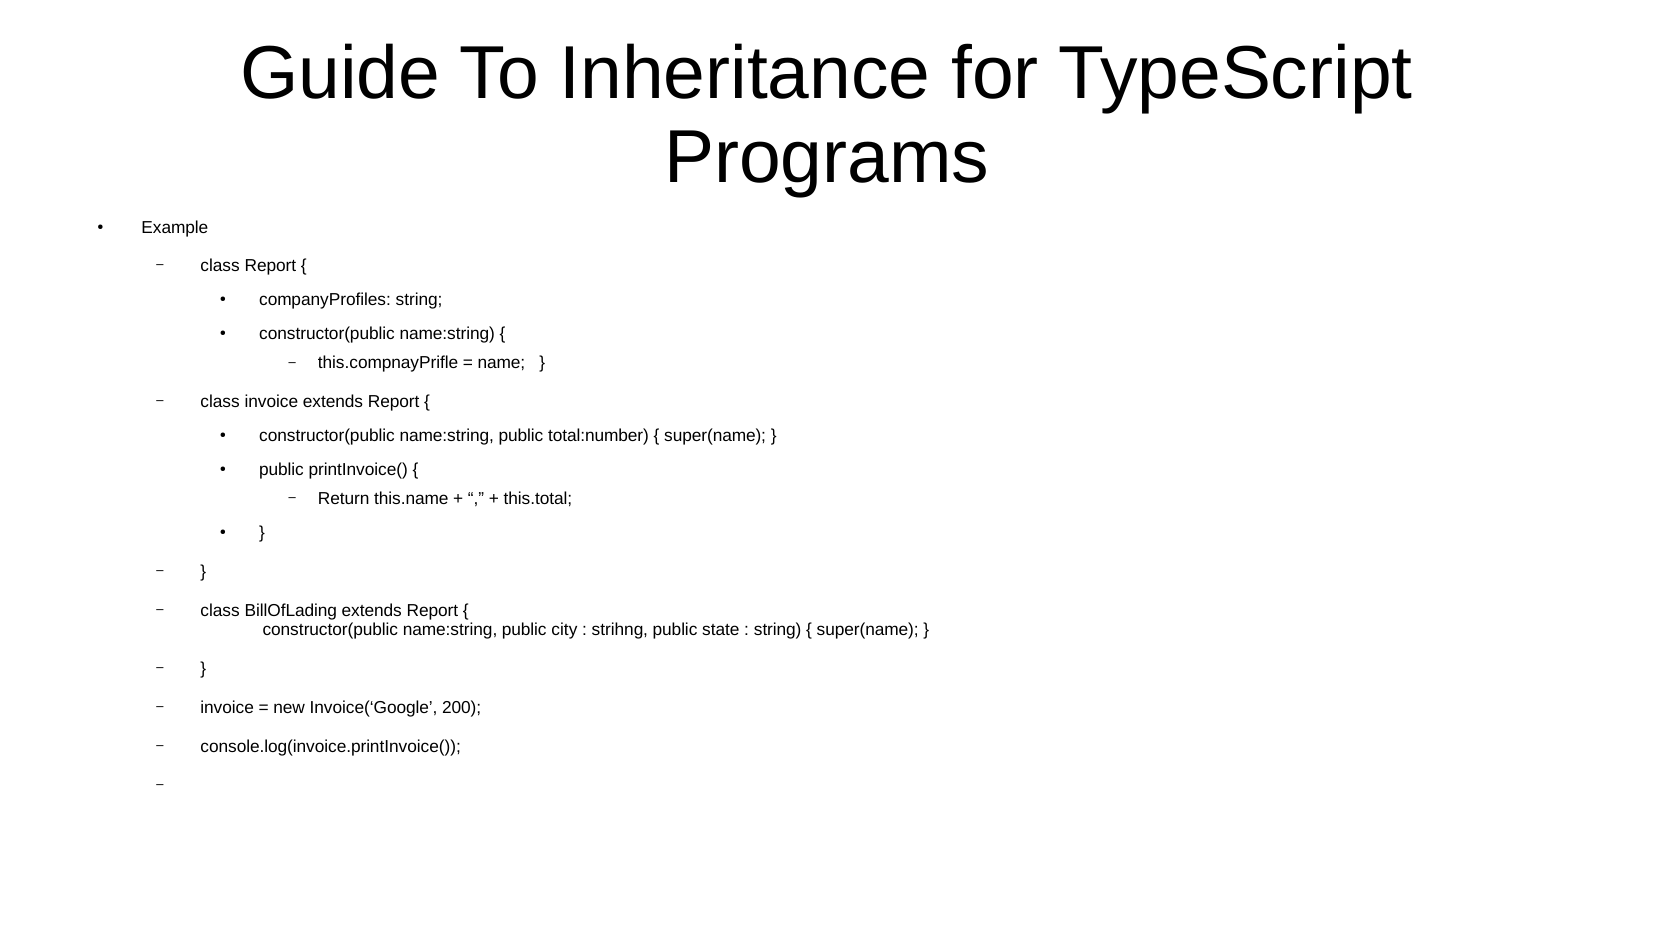

# Guide To Inheritance for TypeScript Programs
Example
class Report {
companyProfiles: string;
constructor(public name:string) {
this.compnayPrifle = name; }
class invoice extends Report {
constructor(public name:string, public total:number) { super(name); }
public printInvoice() {
Return this.name + “,” + this.total;
}
}
class BillOfLading extends Report {
	constructor(public name:string, public city : strihng, public state : string) { super(name); }
}
invoice = new Invoice(‘Google’, 200);
console.log(invoice.printInvoice());